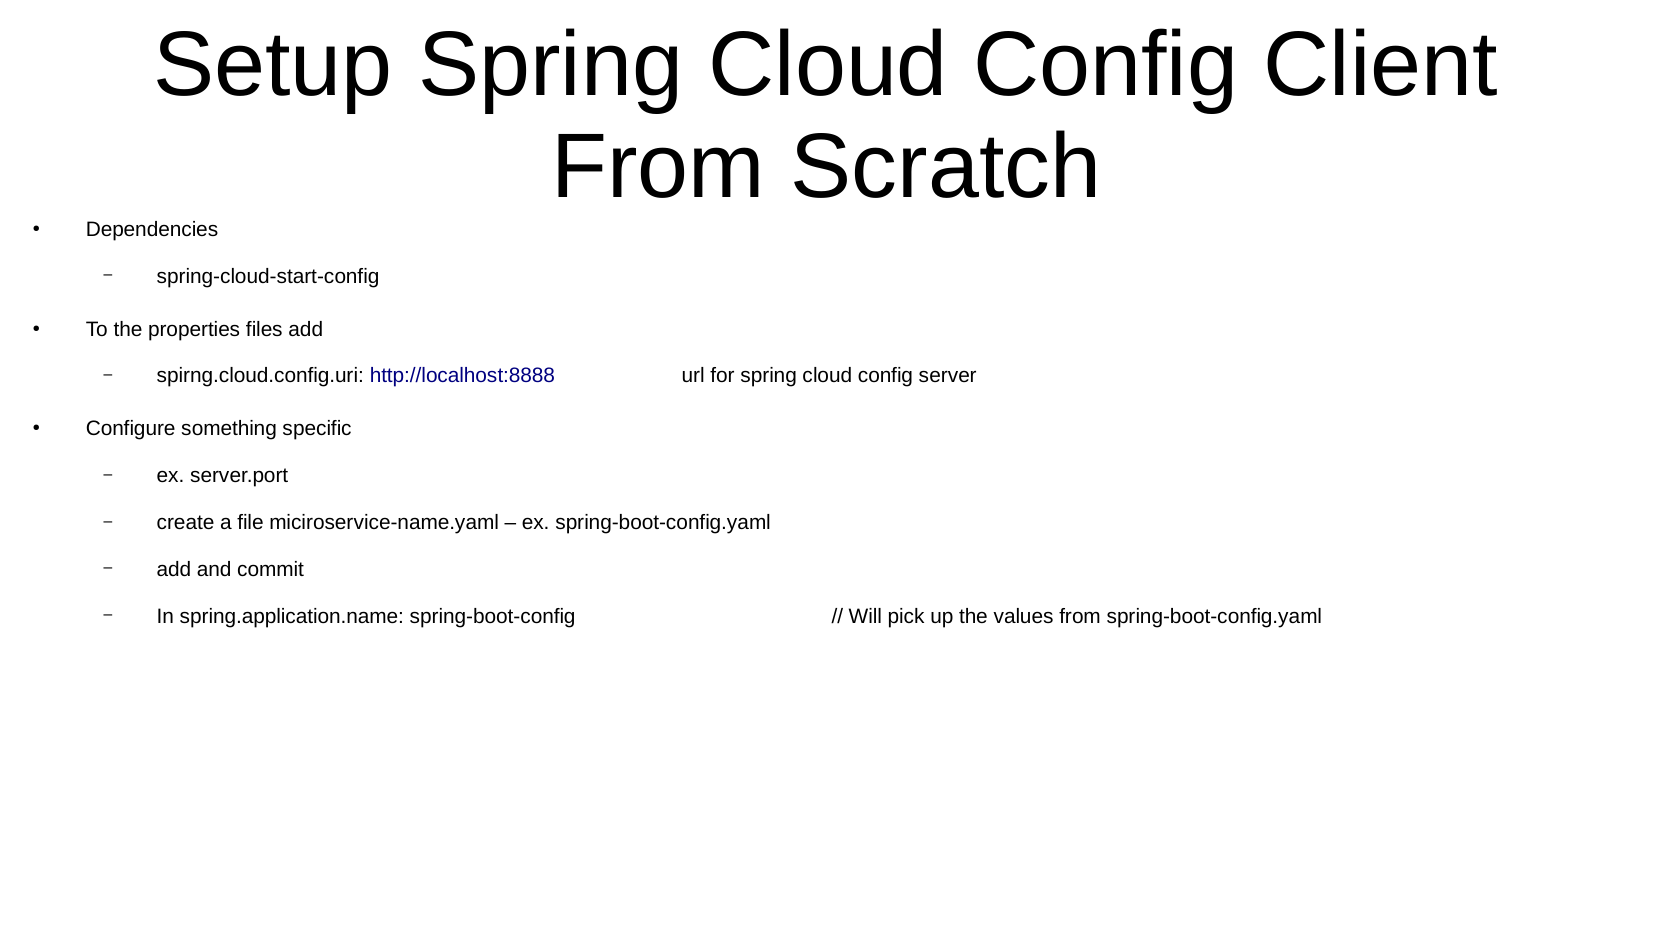

# Setup Spring Cloud Config Client From Scratch
Dependencies
spring-cloud-start-config
To the properties files add
spirng.cloud.config.uri: http://localhost:8888		url for spring cloud config server
Configure something specific
ex. server.port
create a file miciroservice-name.yaml – ex. spring-boot-config.yaml
add and commit
In spring.application.name: spring-boot-config				// Will pick up the values from spring-boot-config.yaml